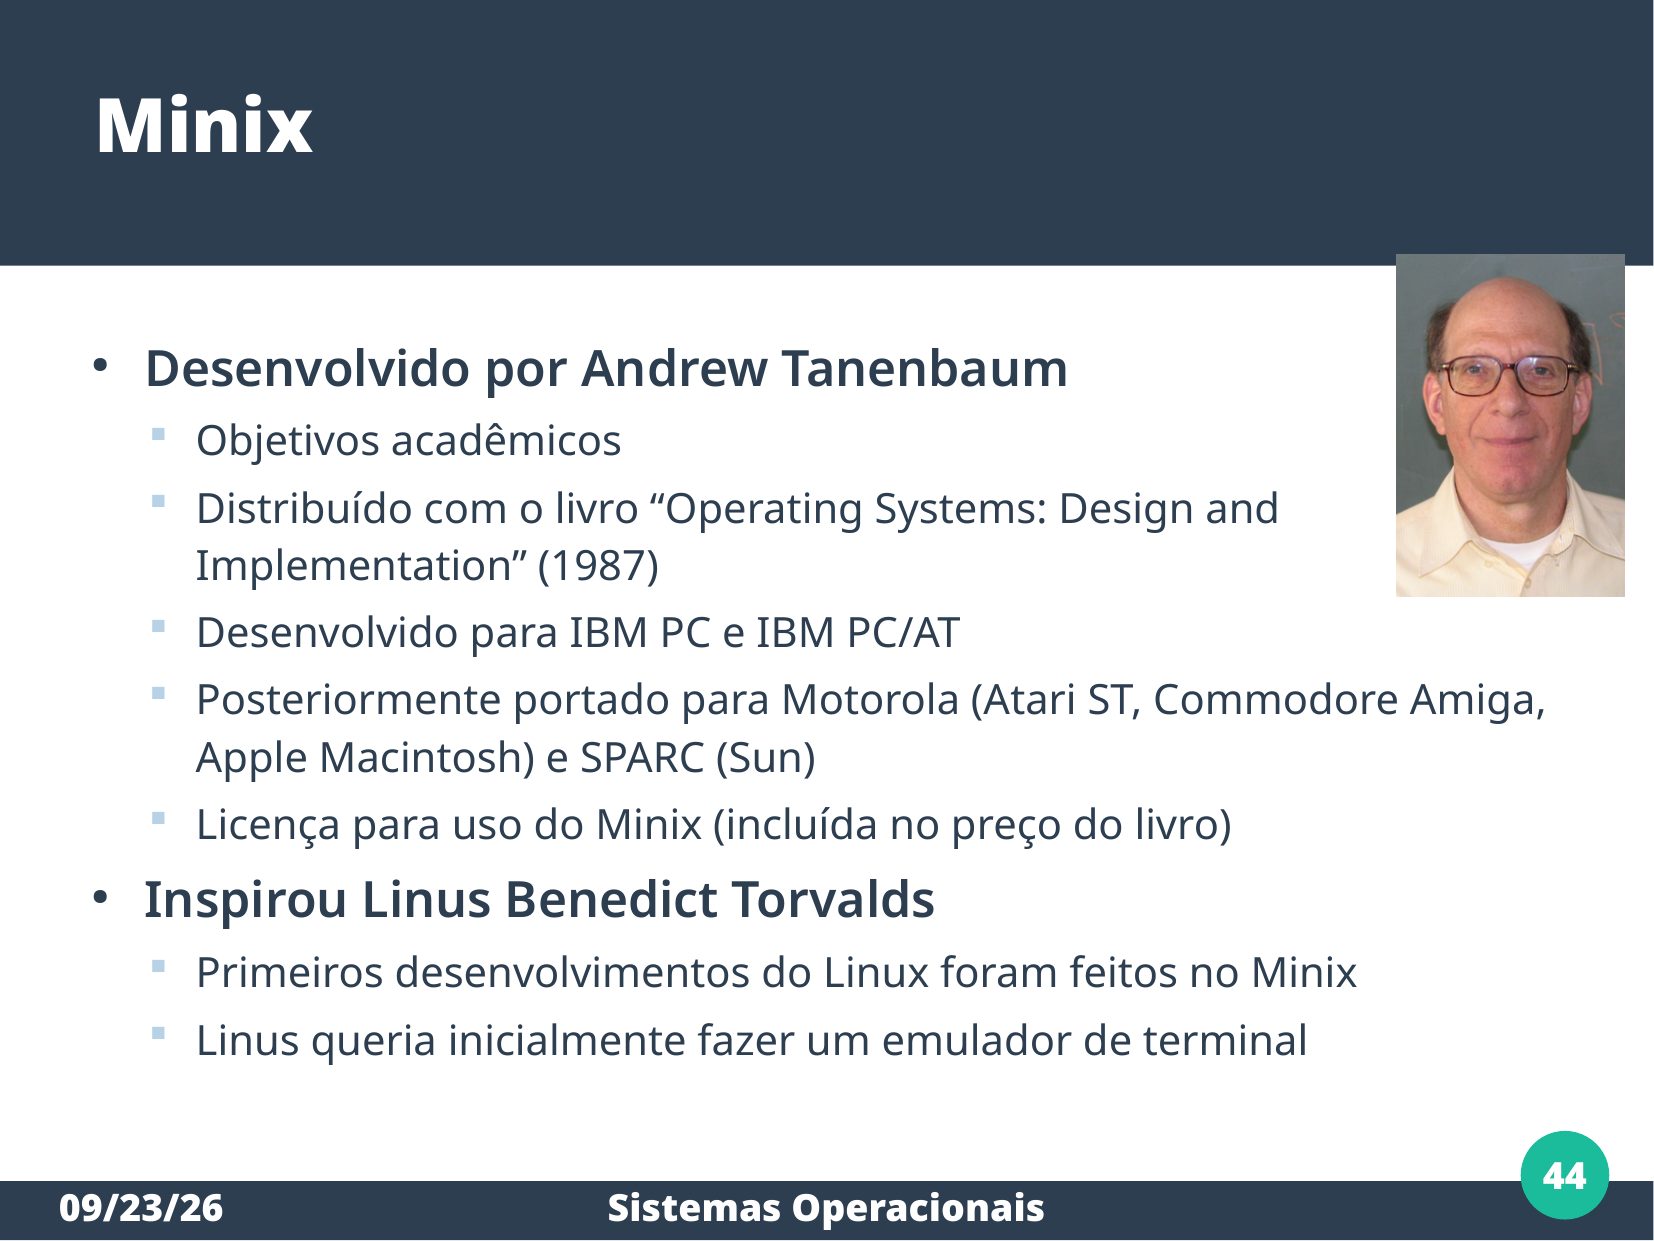

Minix
# Desenvolvido por Andrew Tanenbaum
Objetivos acadêmicos
Distribuído com o livro “Operating Systems: Design and Implementation” (1987)
Desenvolvido para IBM PC e IBM PC/AT
Posteriormente portado para Motorola (Atari ST, Commodore Amiga, Apple Macintosh) e SPARC (Sun)
Licença para uso do Minix (incluída no preço do livro)
Inspirou Linus Benedict Torvalds
Primeiros desenvolvimentos do Linux foram feitos no Minix
Linus queria inicialmente fazer um emulador de terminal
44
Sistemas Operacionais